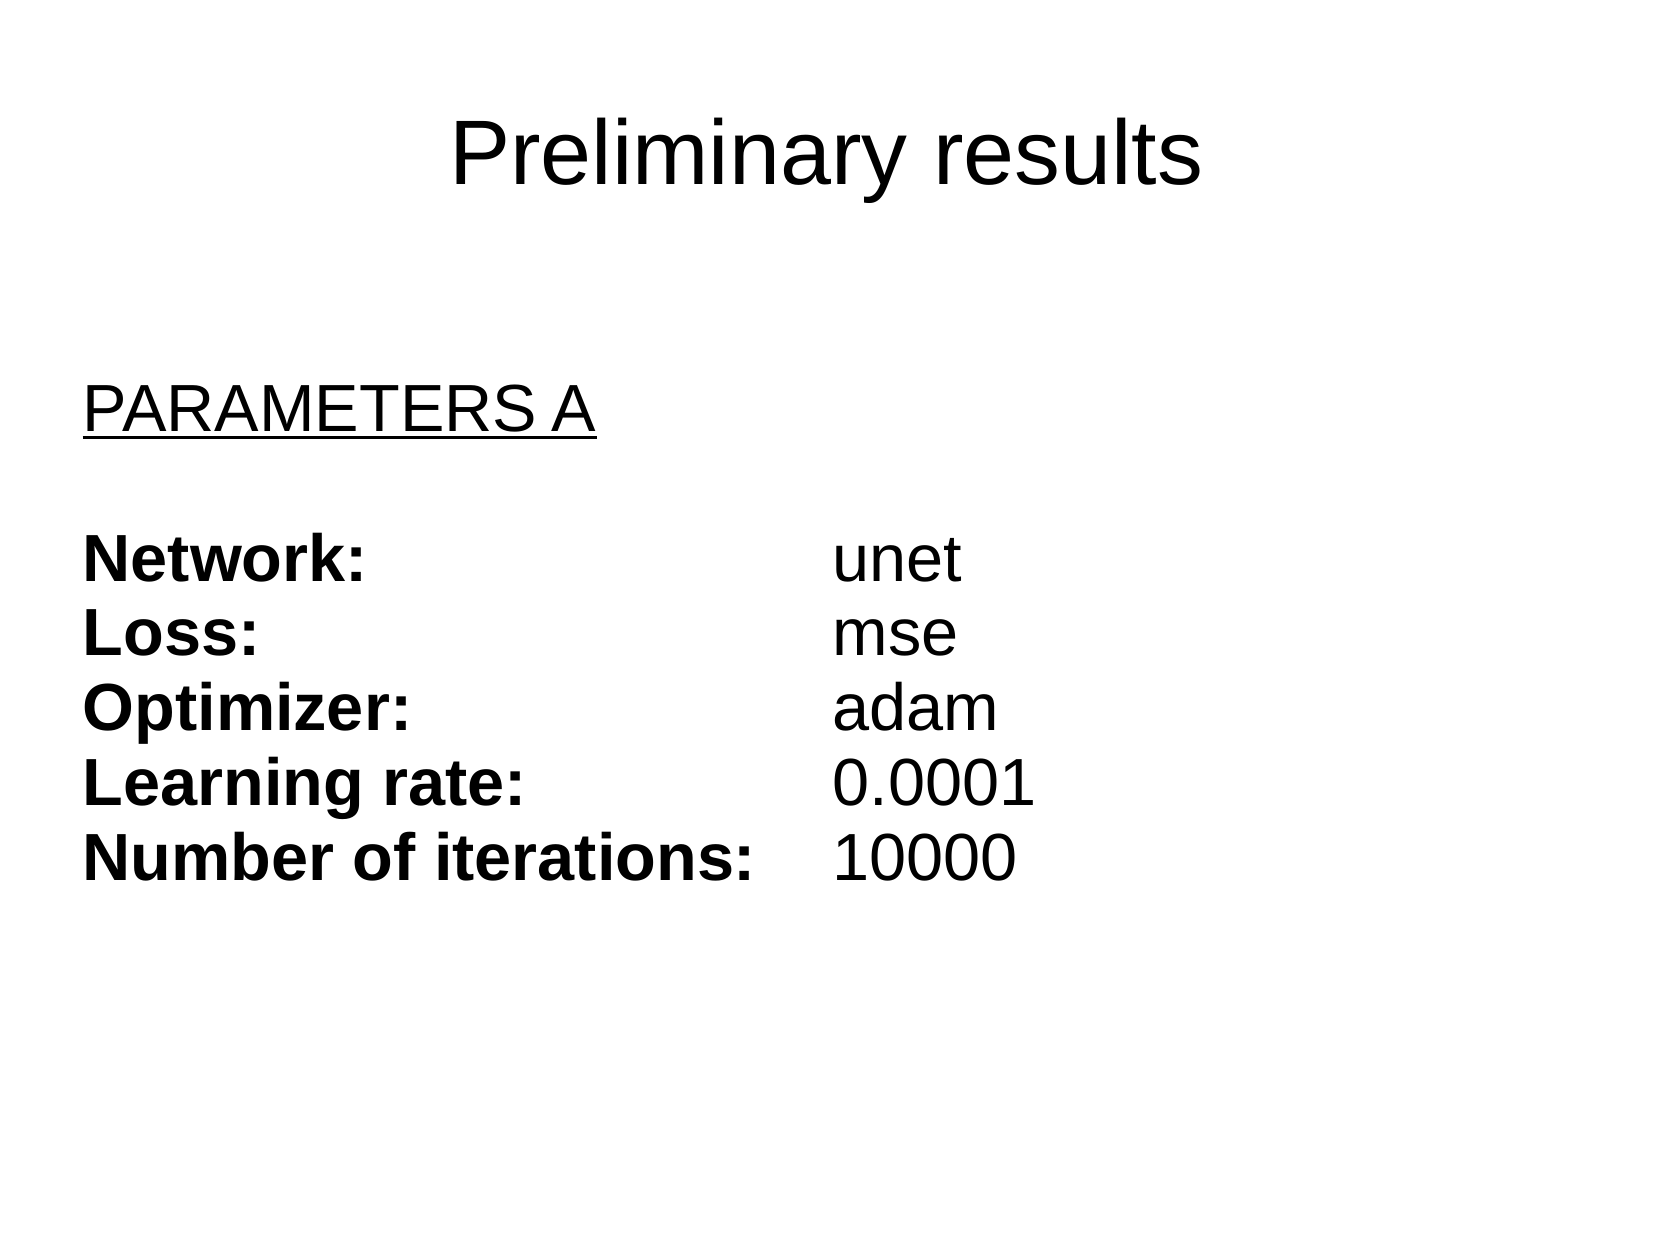

# Preliminary results
PARAMETERS A
Network:							unet
Loss: 								mse
Optimizer:						adam
Learning rate:					0.0001
Number of iterations: 	10000